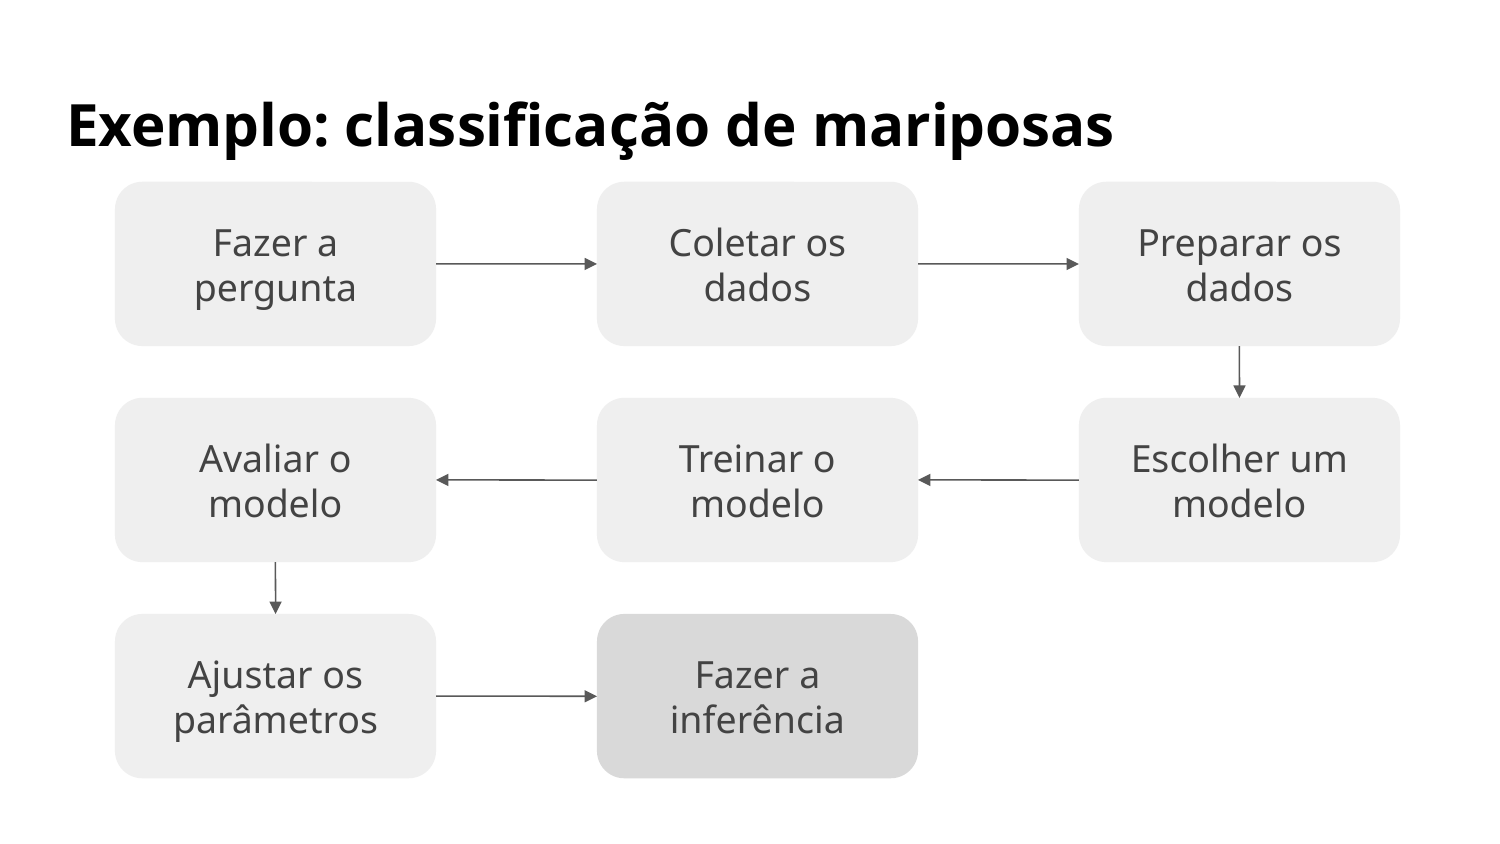

# Exemplo: classificação de mariposas
Fazer a pergunta
Coletar os dados
Preparar os dados
Avaliar o modelo
Treinar o modelo
Escolher um modelo
Ajustar os parâmetros
Fazer a inferência